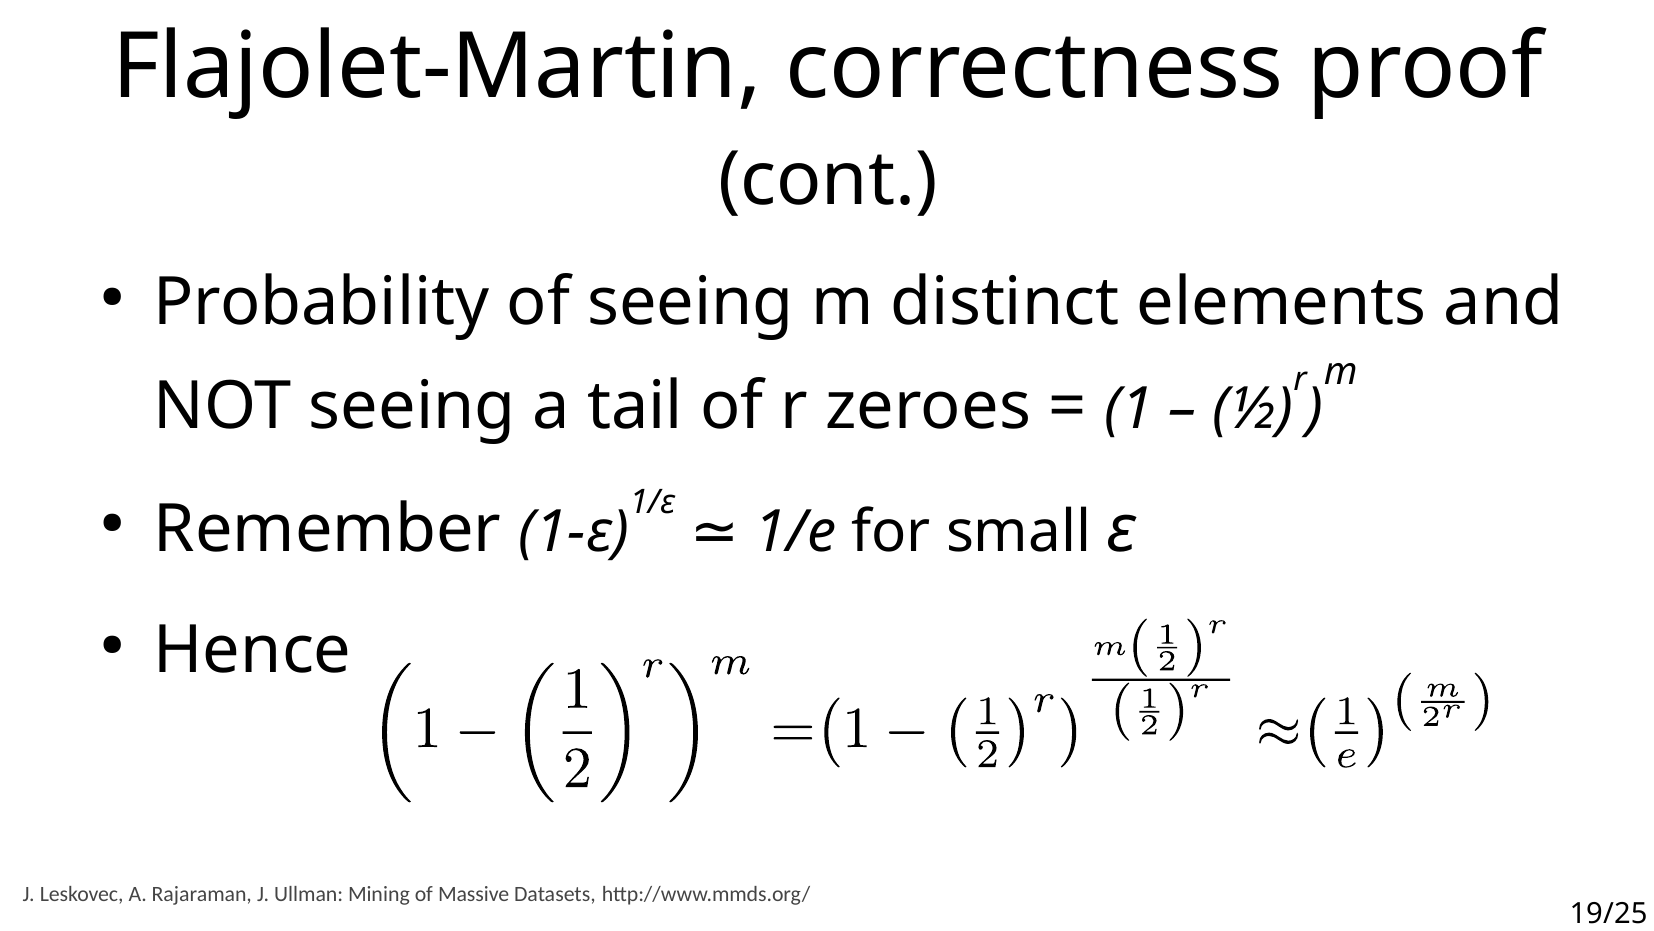

# Flajolet-Martin, correctness proof (cont.)
Probability of seeing m distinct elements and NOT seeing a tail of r zeroes = (1 – (½)r)m
Remember (1-ε)1/ε ≃ 1/e for small ε
Hence
J. Leskovec, A. Rajaraman, J. Ullman: Mining of Massive Datasets, http://www.mmds.org/
19